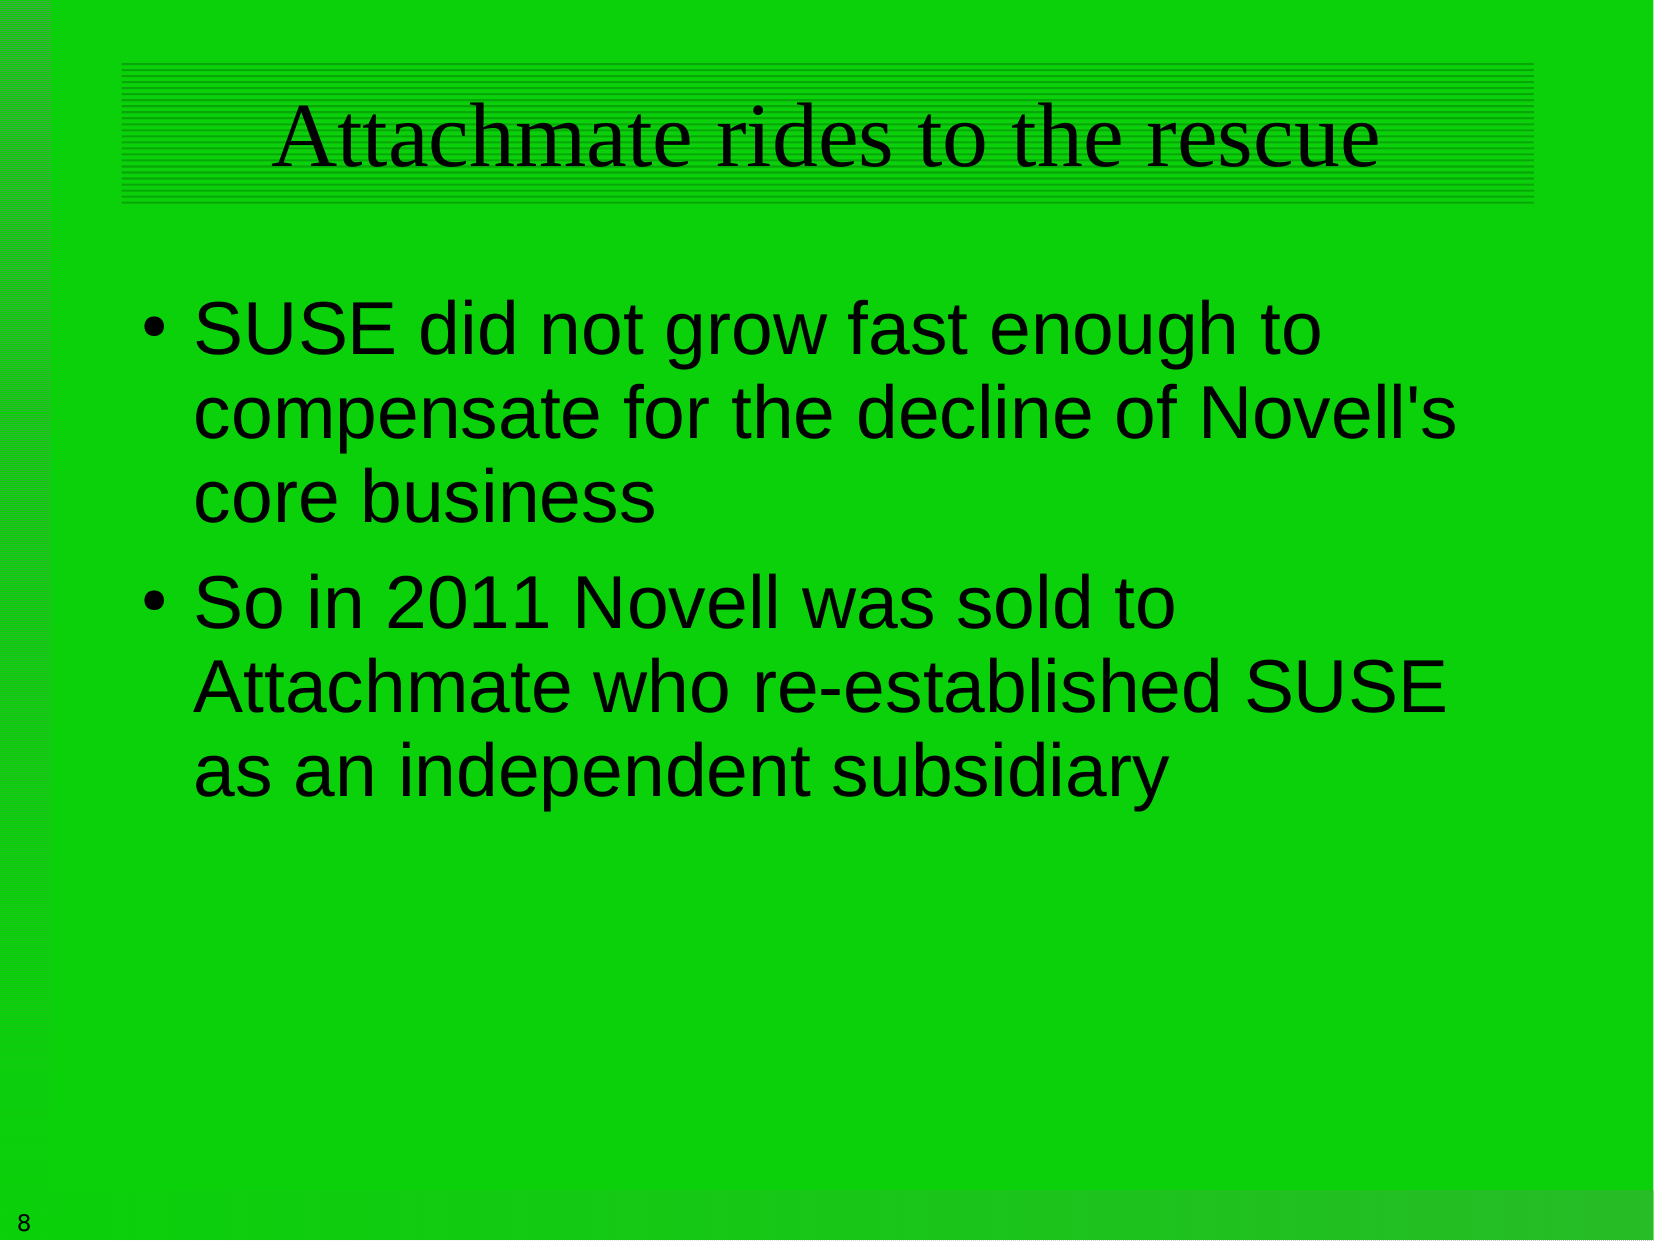

# Attachmate rides to the rescue
SUSE did not grow fast enough to compensate for the decline of Novell's core business
So in 2011 Novell was sold to Attachmate who re-established SUSE as an independent subsidiary